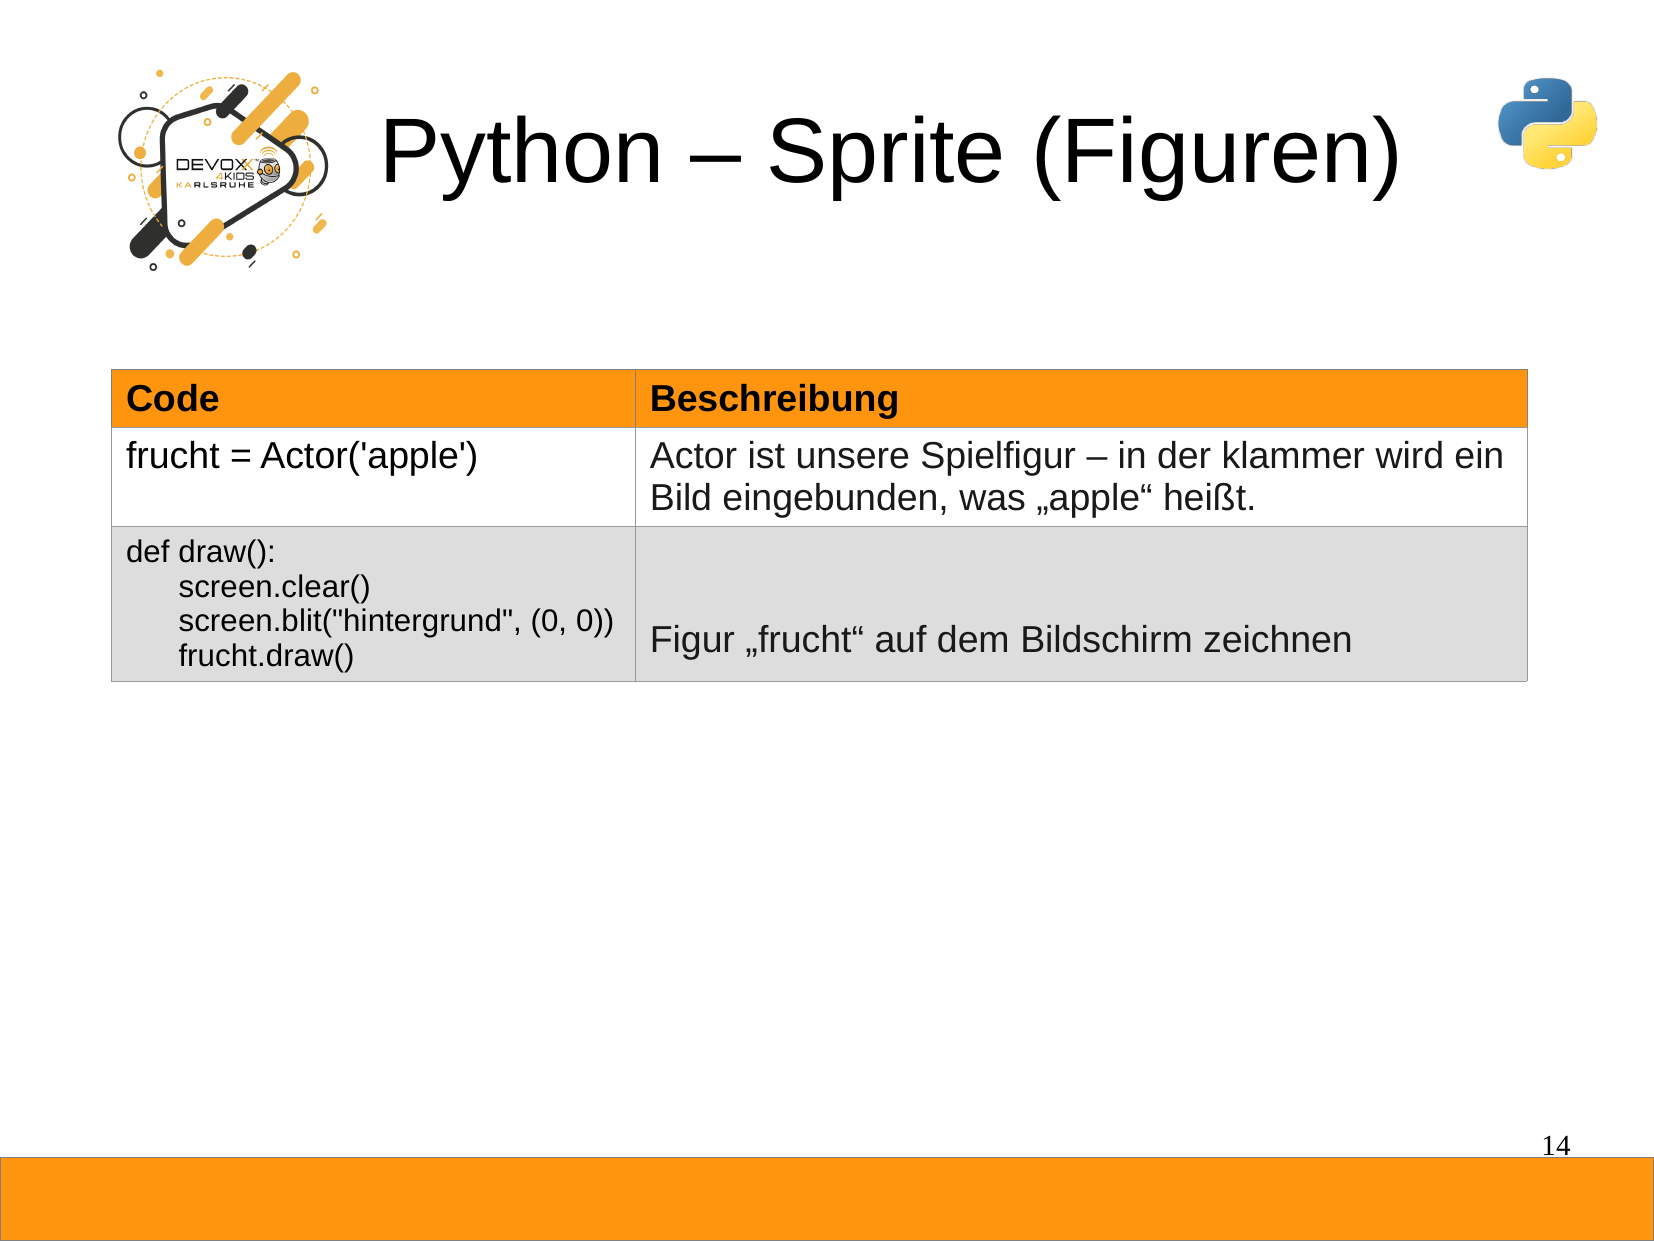

# Python – Sprite (Figuren)
| Code | Beschreibung |
| --- | --- |
| frucht = Actor('apple') | Actor ist unsere Spielfigur – in der klammer wird ein Bild eingebunden, was „apple“ heißt. |
| def draw(): screen.clear() screen.blit("hintergrund", (0, 0)) frucht.draw() | Figur „frucht“ auf dem Bildschirm zeichnen |
14